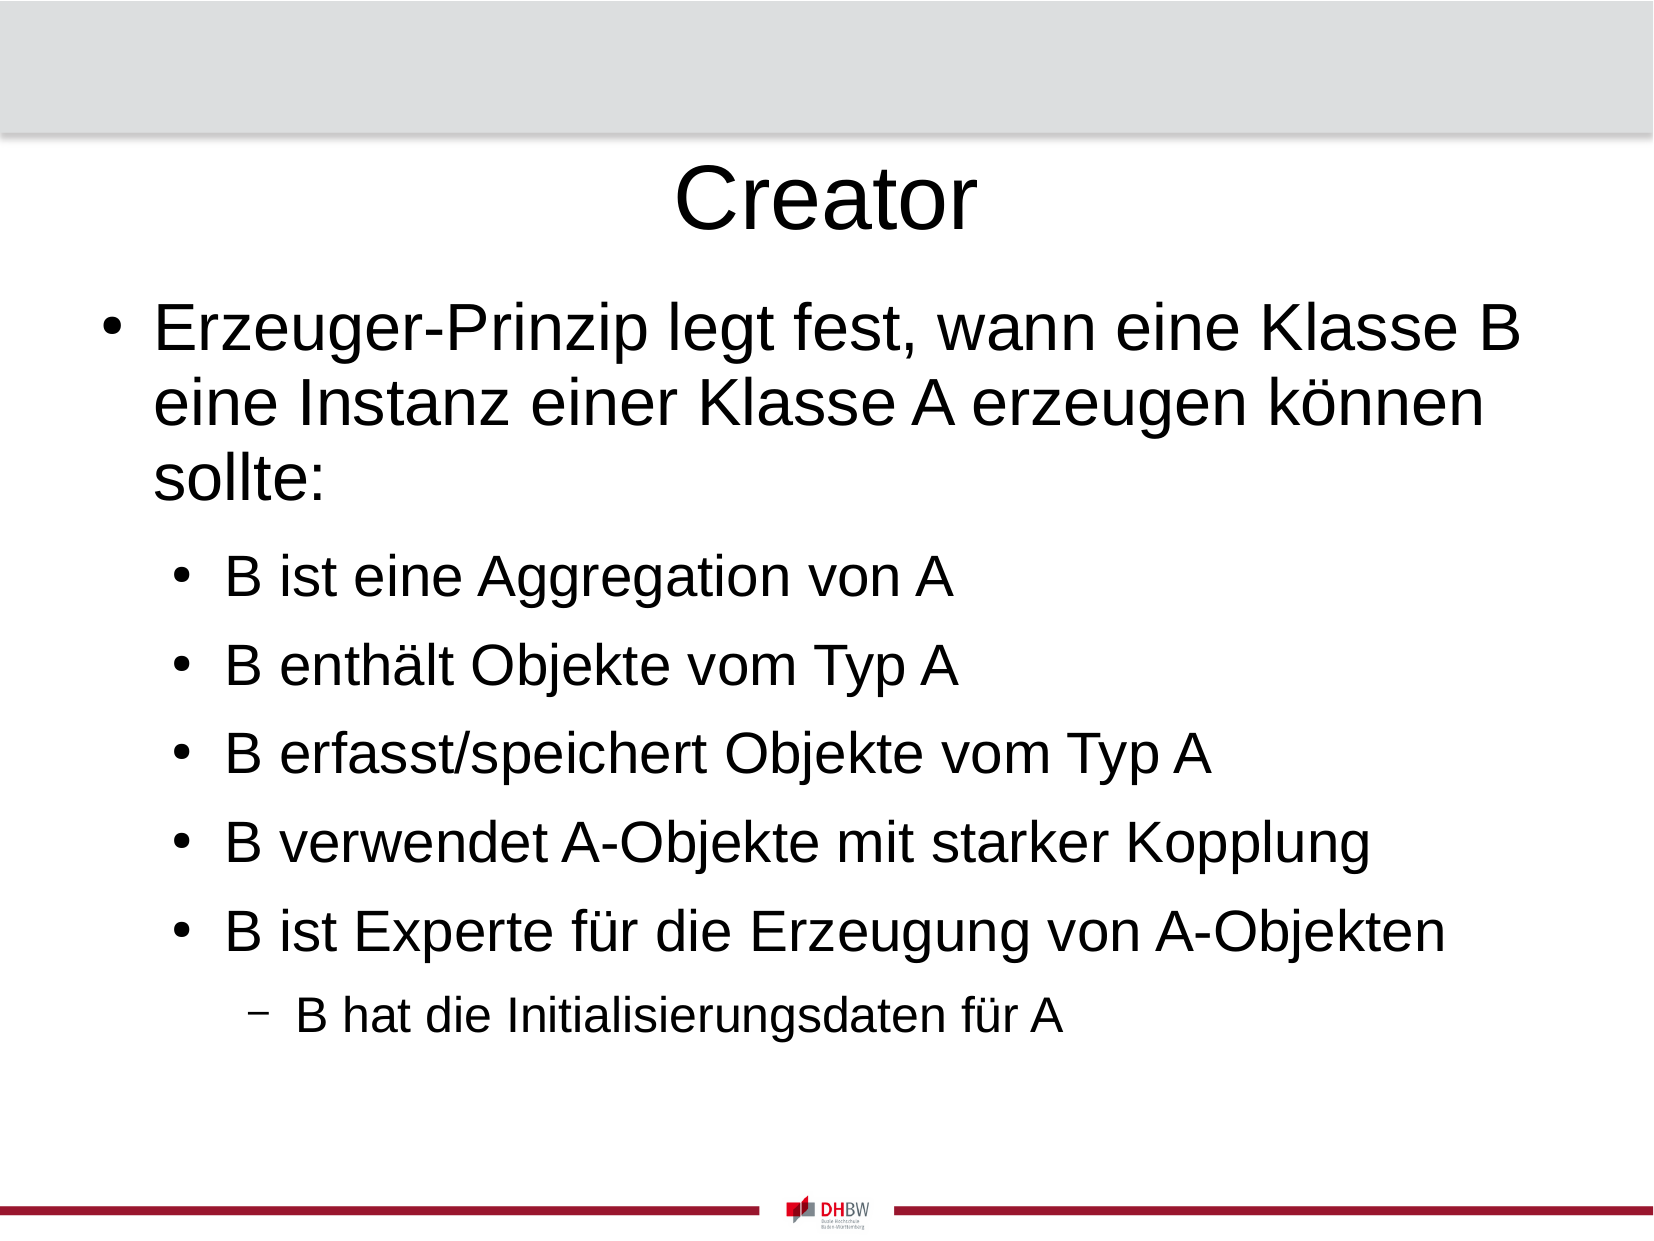

# Creator
Erzeuger-Prinzip legt fest, wann eine Klasse B eine Instanz einer Klasse A erzeugen können sollte:
B ist eine Aggregation von A
B enthält Objekte vom Typ A
B erfasst/speichert Objekte vom Typ A
B verwendet A-Objekte mit starker Kopplung
B ist Experte für die Erzeugung von A-Objekten
B hat die Initialisierungsdaten für A